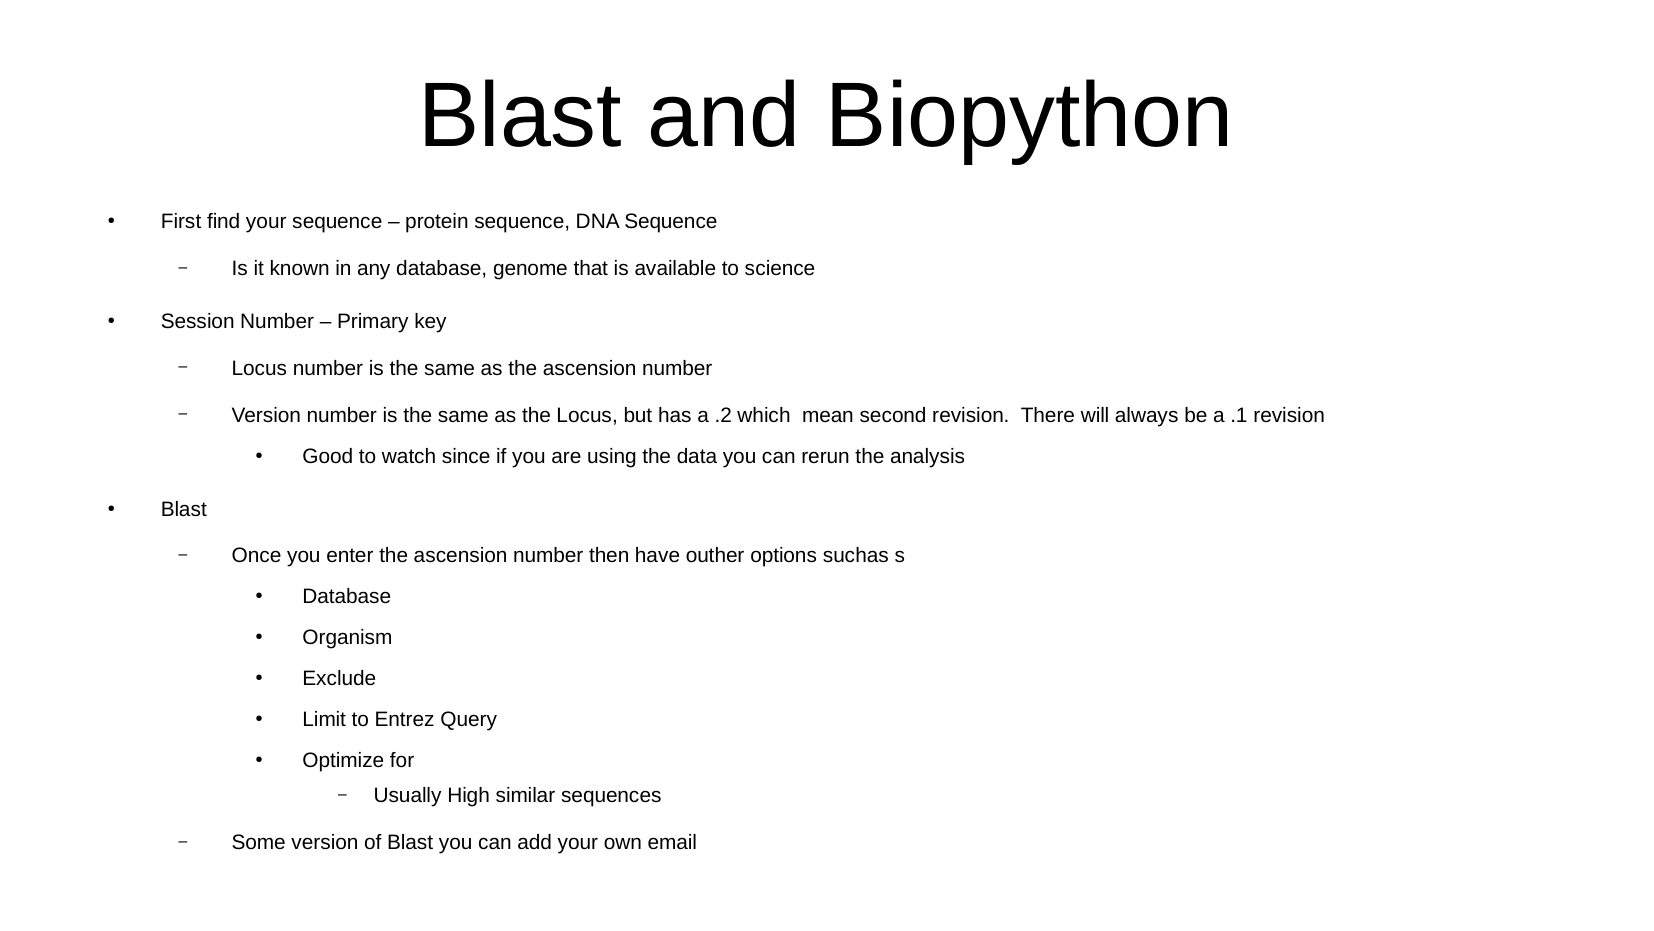

# Blast and Biopython
First find your sequence – protein sequence, DNA Sequence
Is it known in any database, genome that is available to science
Session Number – Primary key
Locus number is the same as the ascension number
Version number is the same as the Locus, but has a .2 which mean second revision. There will always be a .1 revision
Good to watch since if you are using the data you can rerun the analysis
Blast
Once you enter the ascension number then have outher options suchas s
Database
Organism
Exclude
Limit to Entrez Query
Optimize for
Usually High similar sequences
Some version of Blast you can add your own email